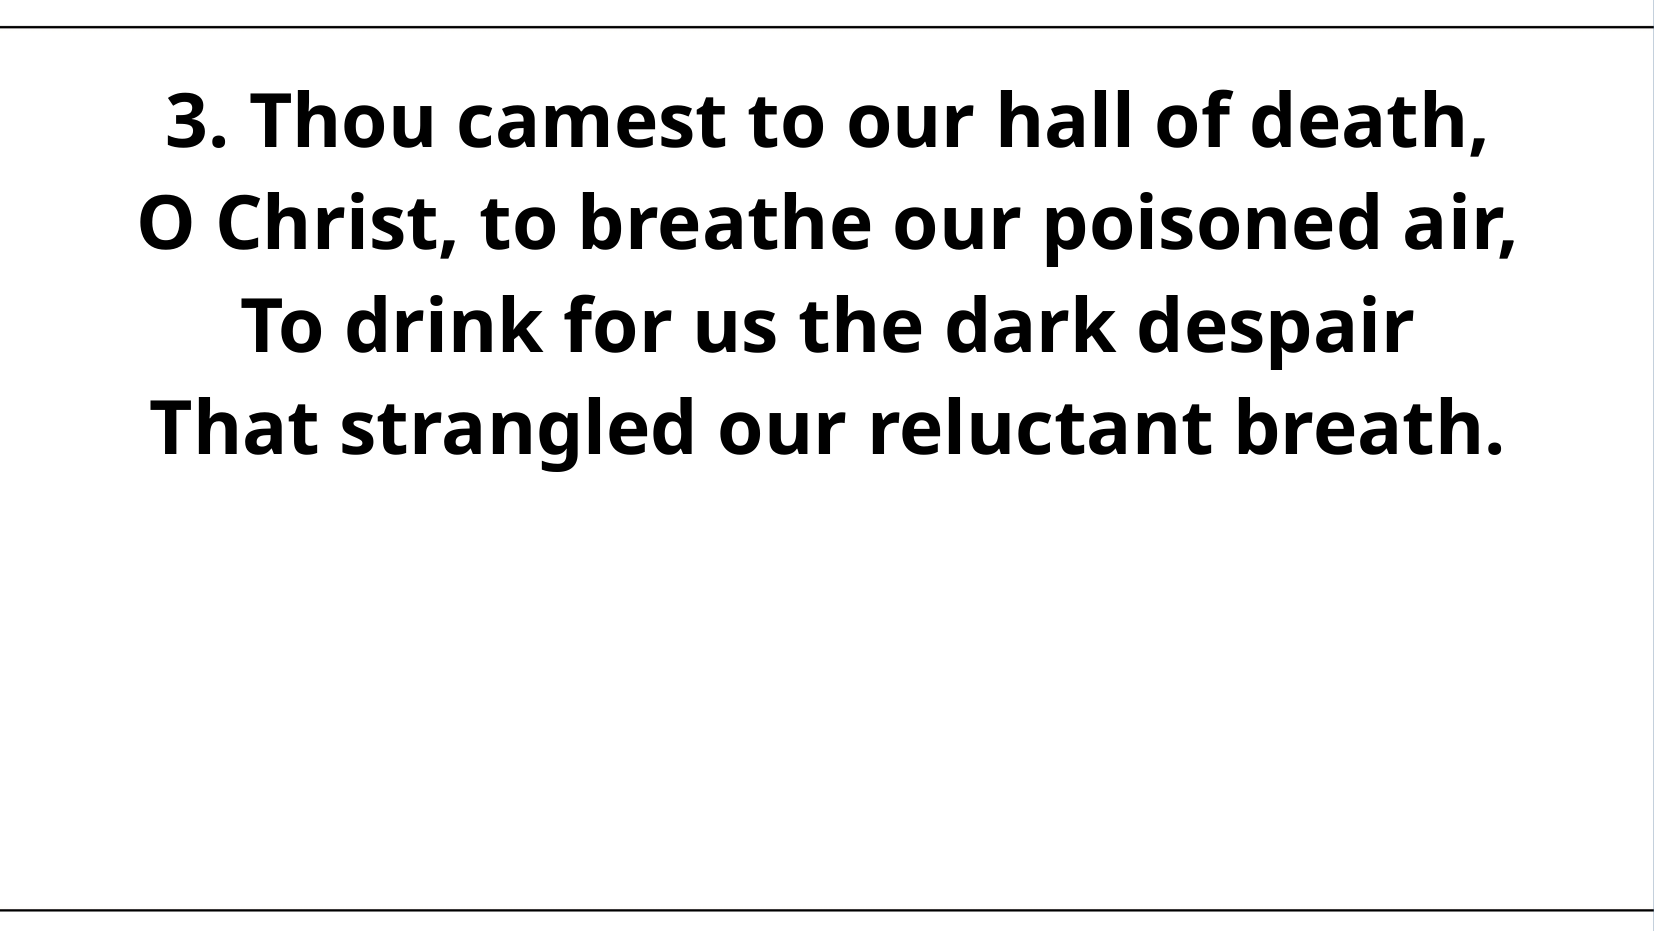

3. Thou camest to our hall of death,
O Christ, to breathe our poisoned air,
To drink for us the dark despair
That strangled our reluctant breath.